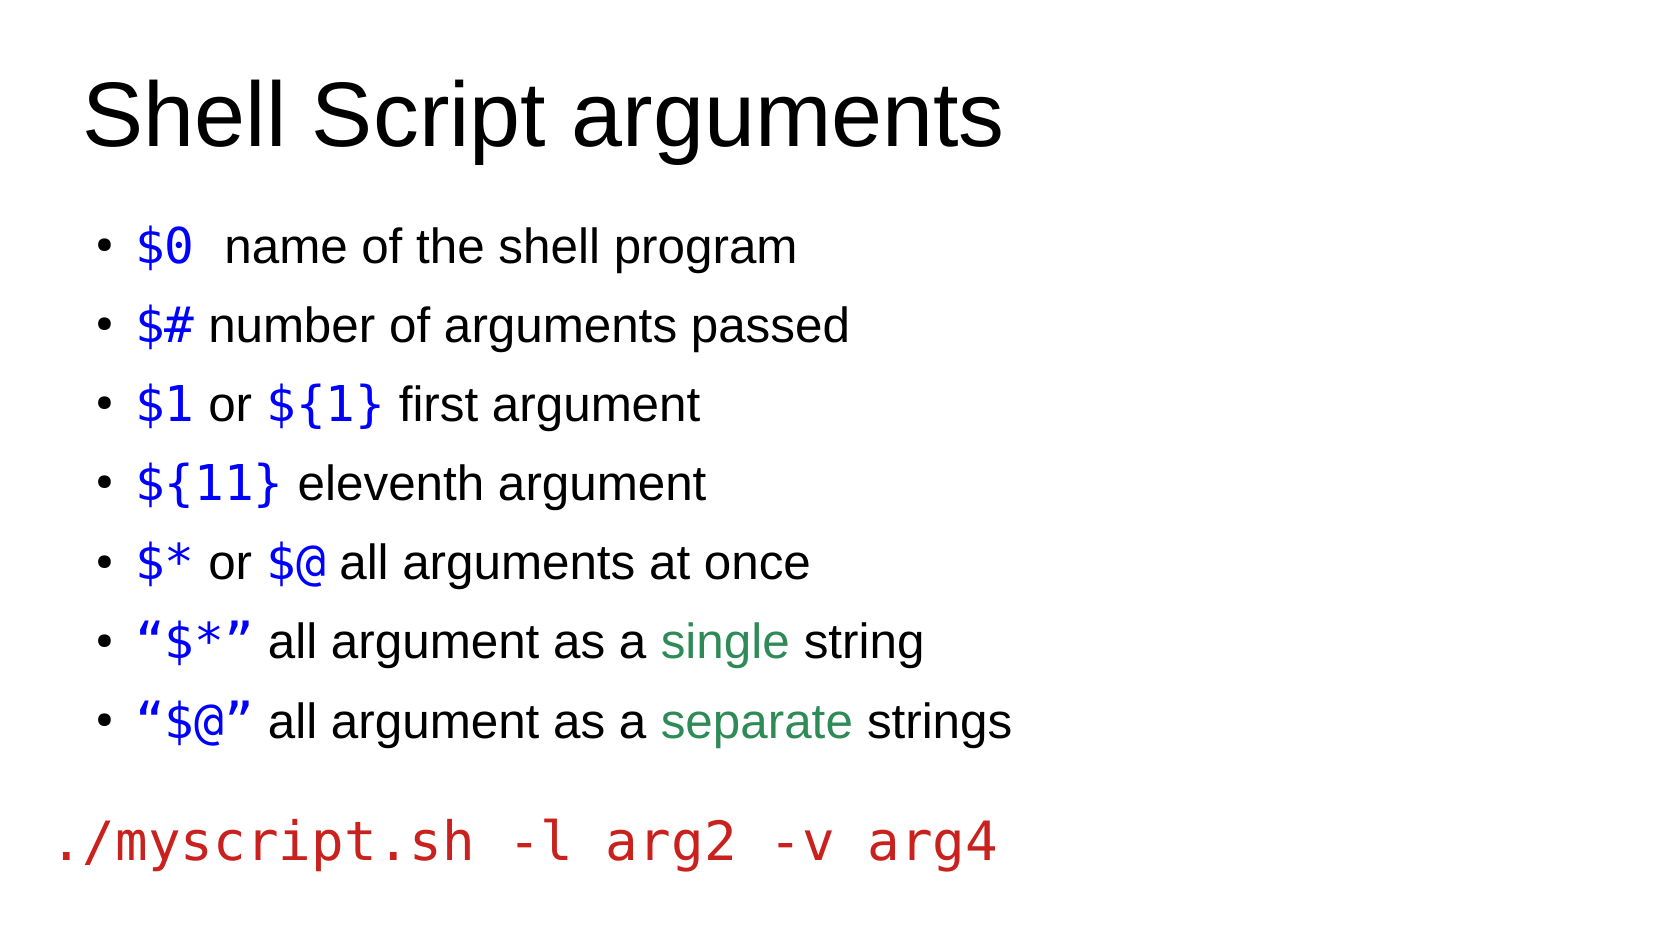

# Shell Script arguments
$0 name of the shell program
$# number of arguments passed
$1 or ${1} first argument
${11} eleventh argument
$* or $@ all arguments at once
“$*” all argument as a single string
“$@” all argument as a separate strings
./myscript.sh -l arg2 -v arg4